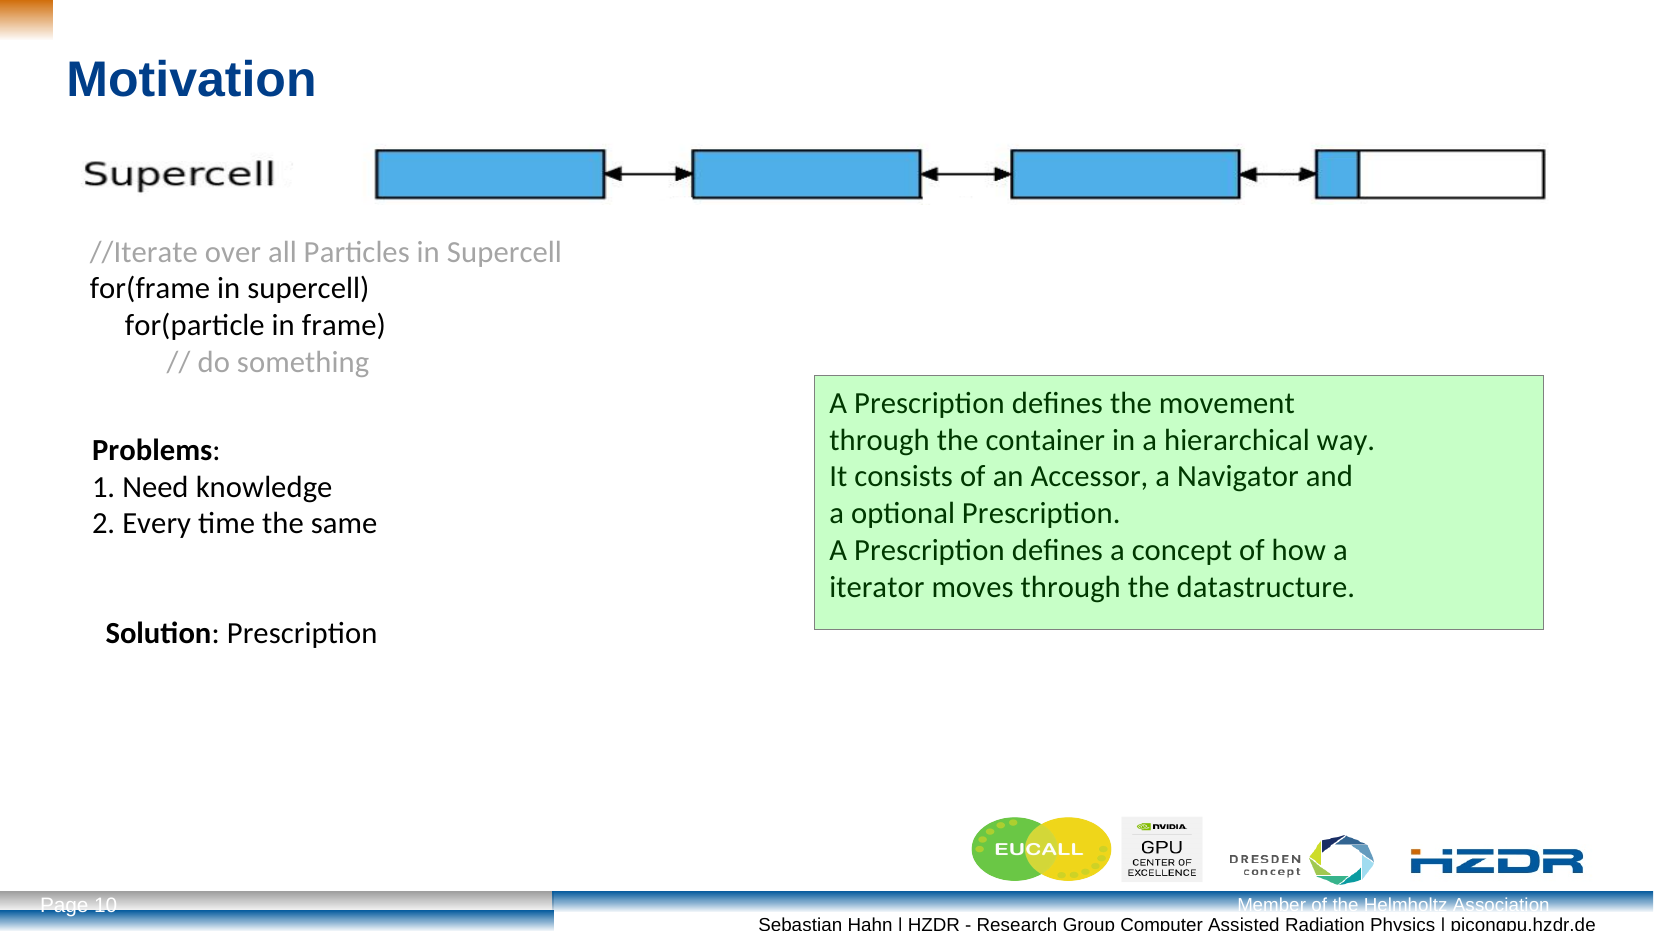

# Motivation
//Iterate over all Particles in Supercell
for(frame in supercell)
 for(particle in frame)
 // do something
A Prescription defines the movement
through the container in a hierarchical way.
It consists of an Accessor, a Navigator and
a optional Prescription.
A Prescription defines a concept of how a
iterator moves through the datastructure.
Problems:
1. Need knowledge
2. Every time the same
Solution: Prescription